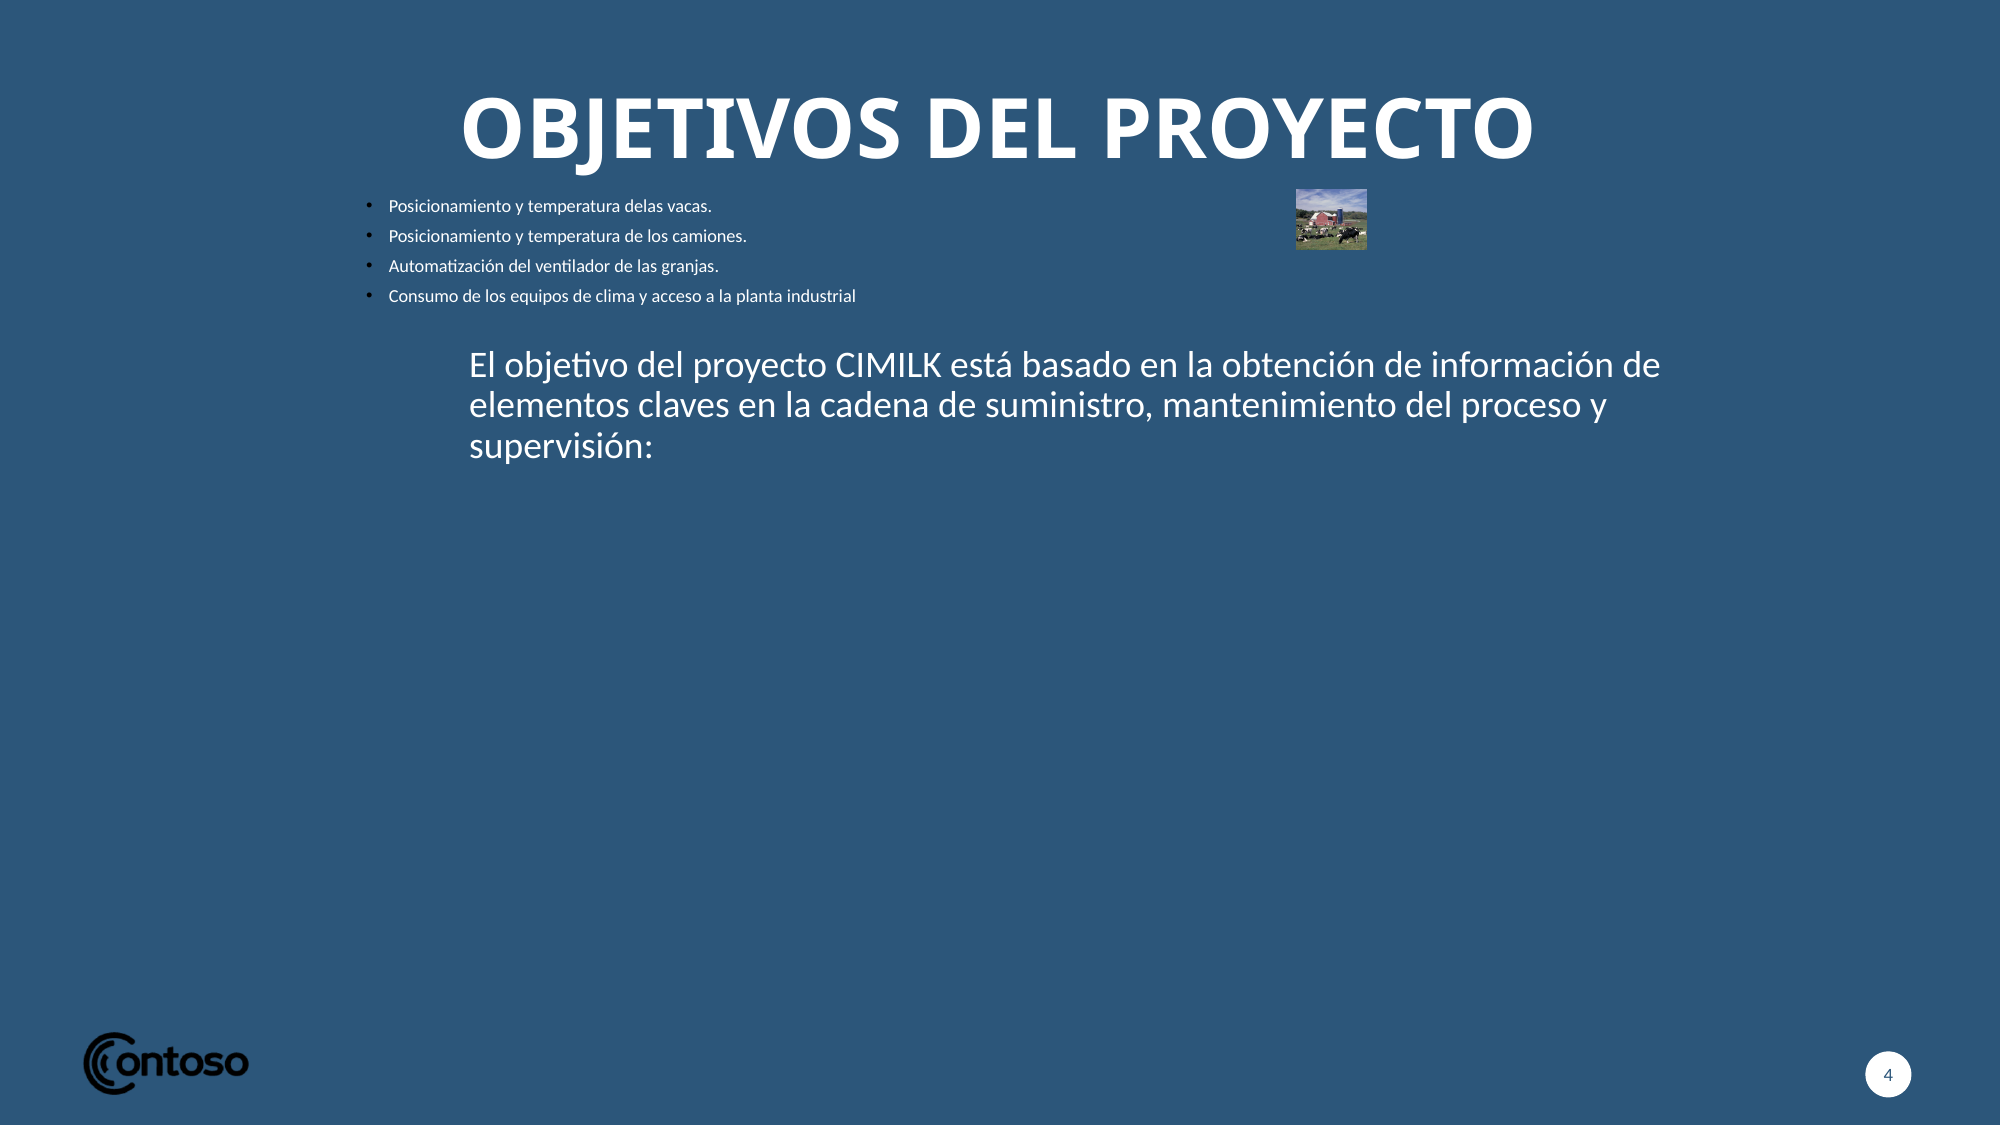

# OBJETIVOS DEL PROYECTO
Posicionamiento y temperatura delas vacas.
Posicionamiento y temperatura de los camiones.
Automatización del ventilador de las granjas.
Consumo de los equipos de clima y acceso a la planta industrial
El objetivo del proyecto CIMILK está basado en la obtención de información de elementos claves en la cadena de suministro, mantenimiento del proceso y supervisión:
This Photo by Unknown Author is licensed under CC BY-SA